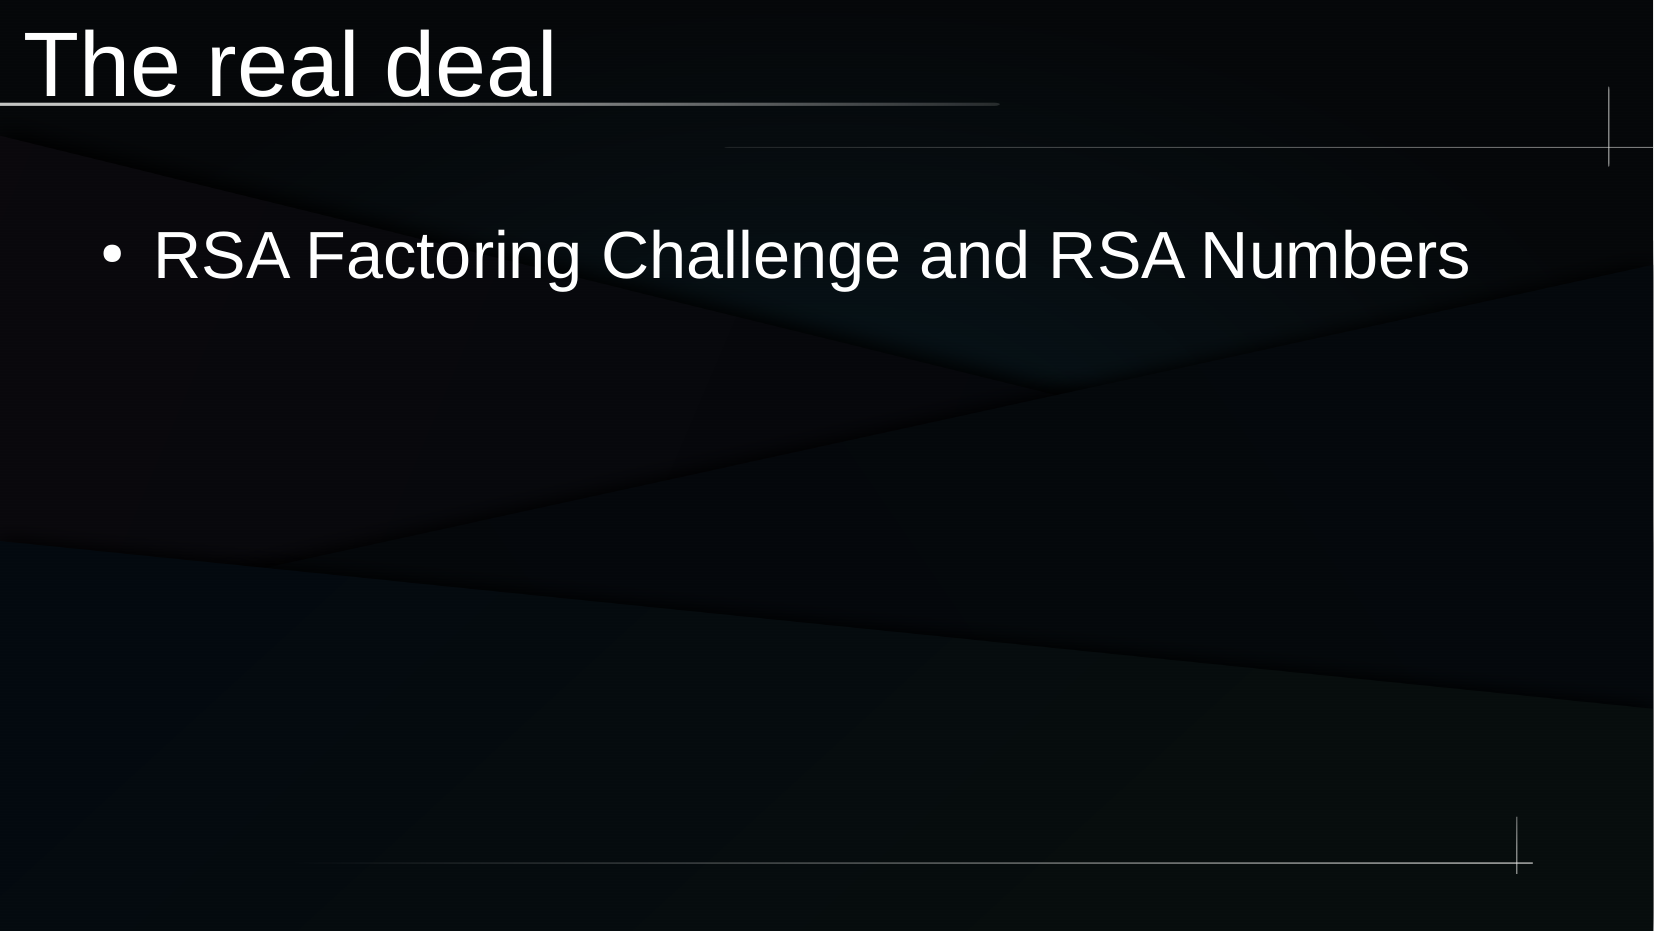

# The real deal
RSA Factoring Challenge and RSA Numbers